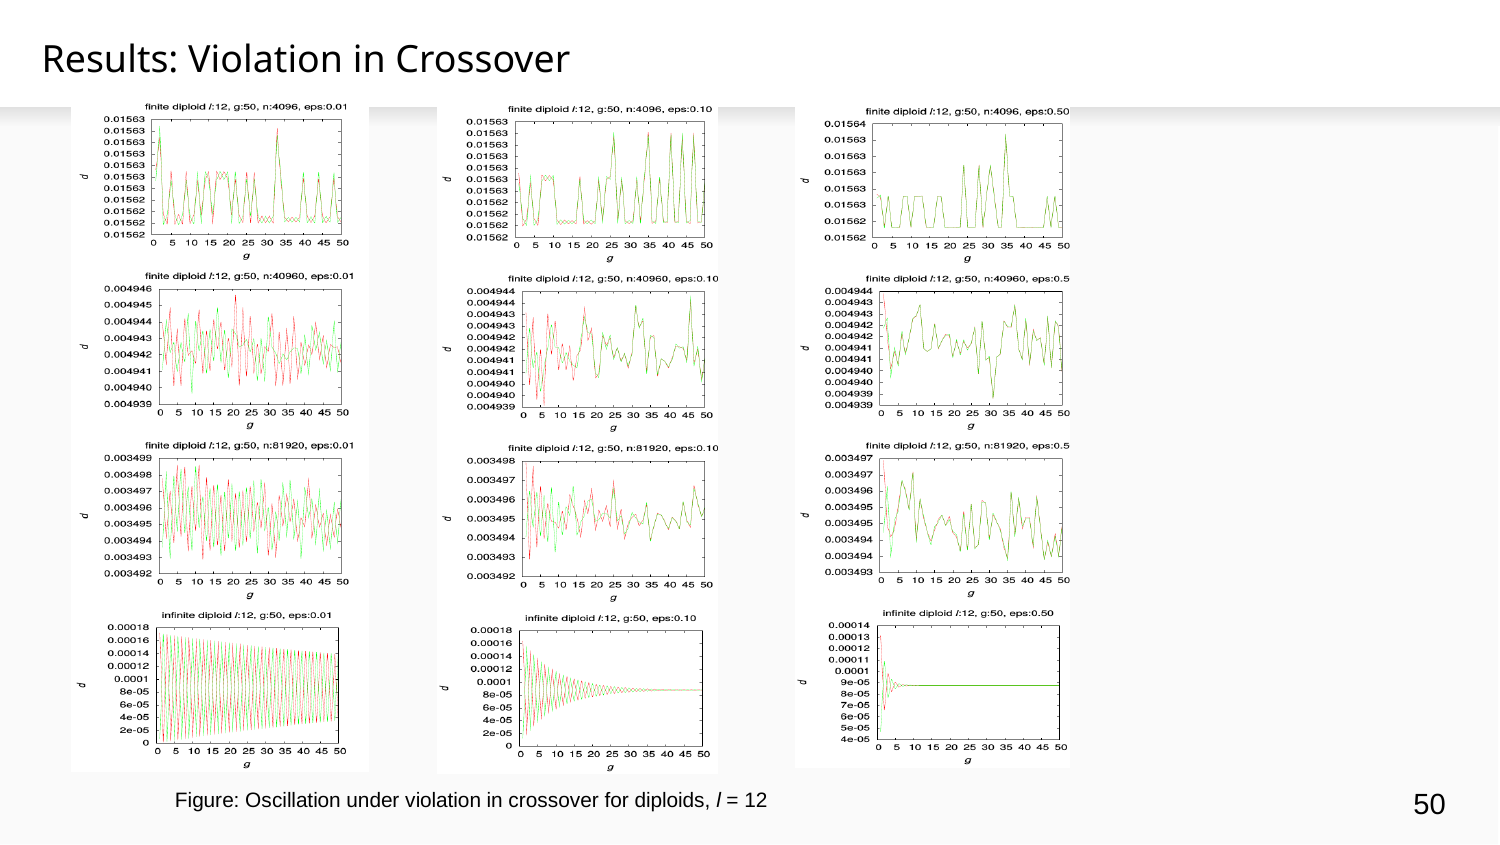

# Results: Violation in Crossover
50
Figure: Oscillation under violation in crossover for diploids, l = 12